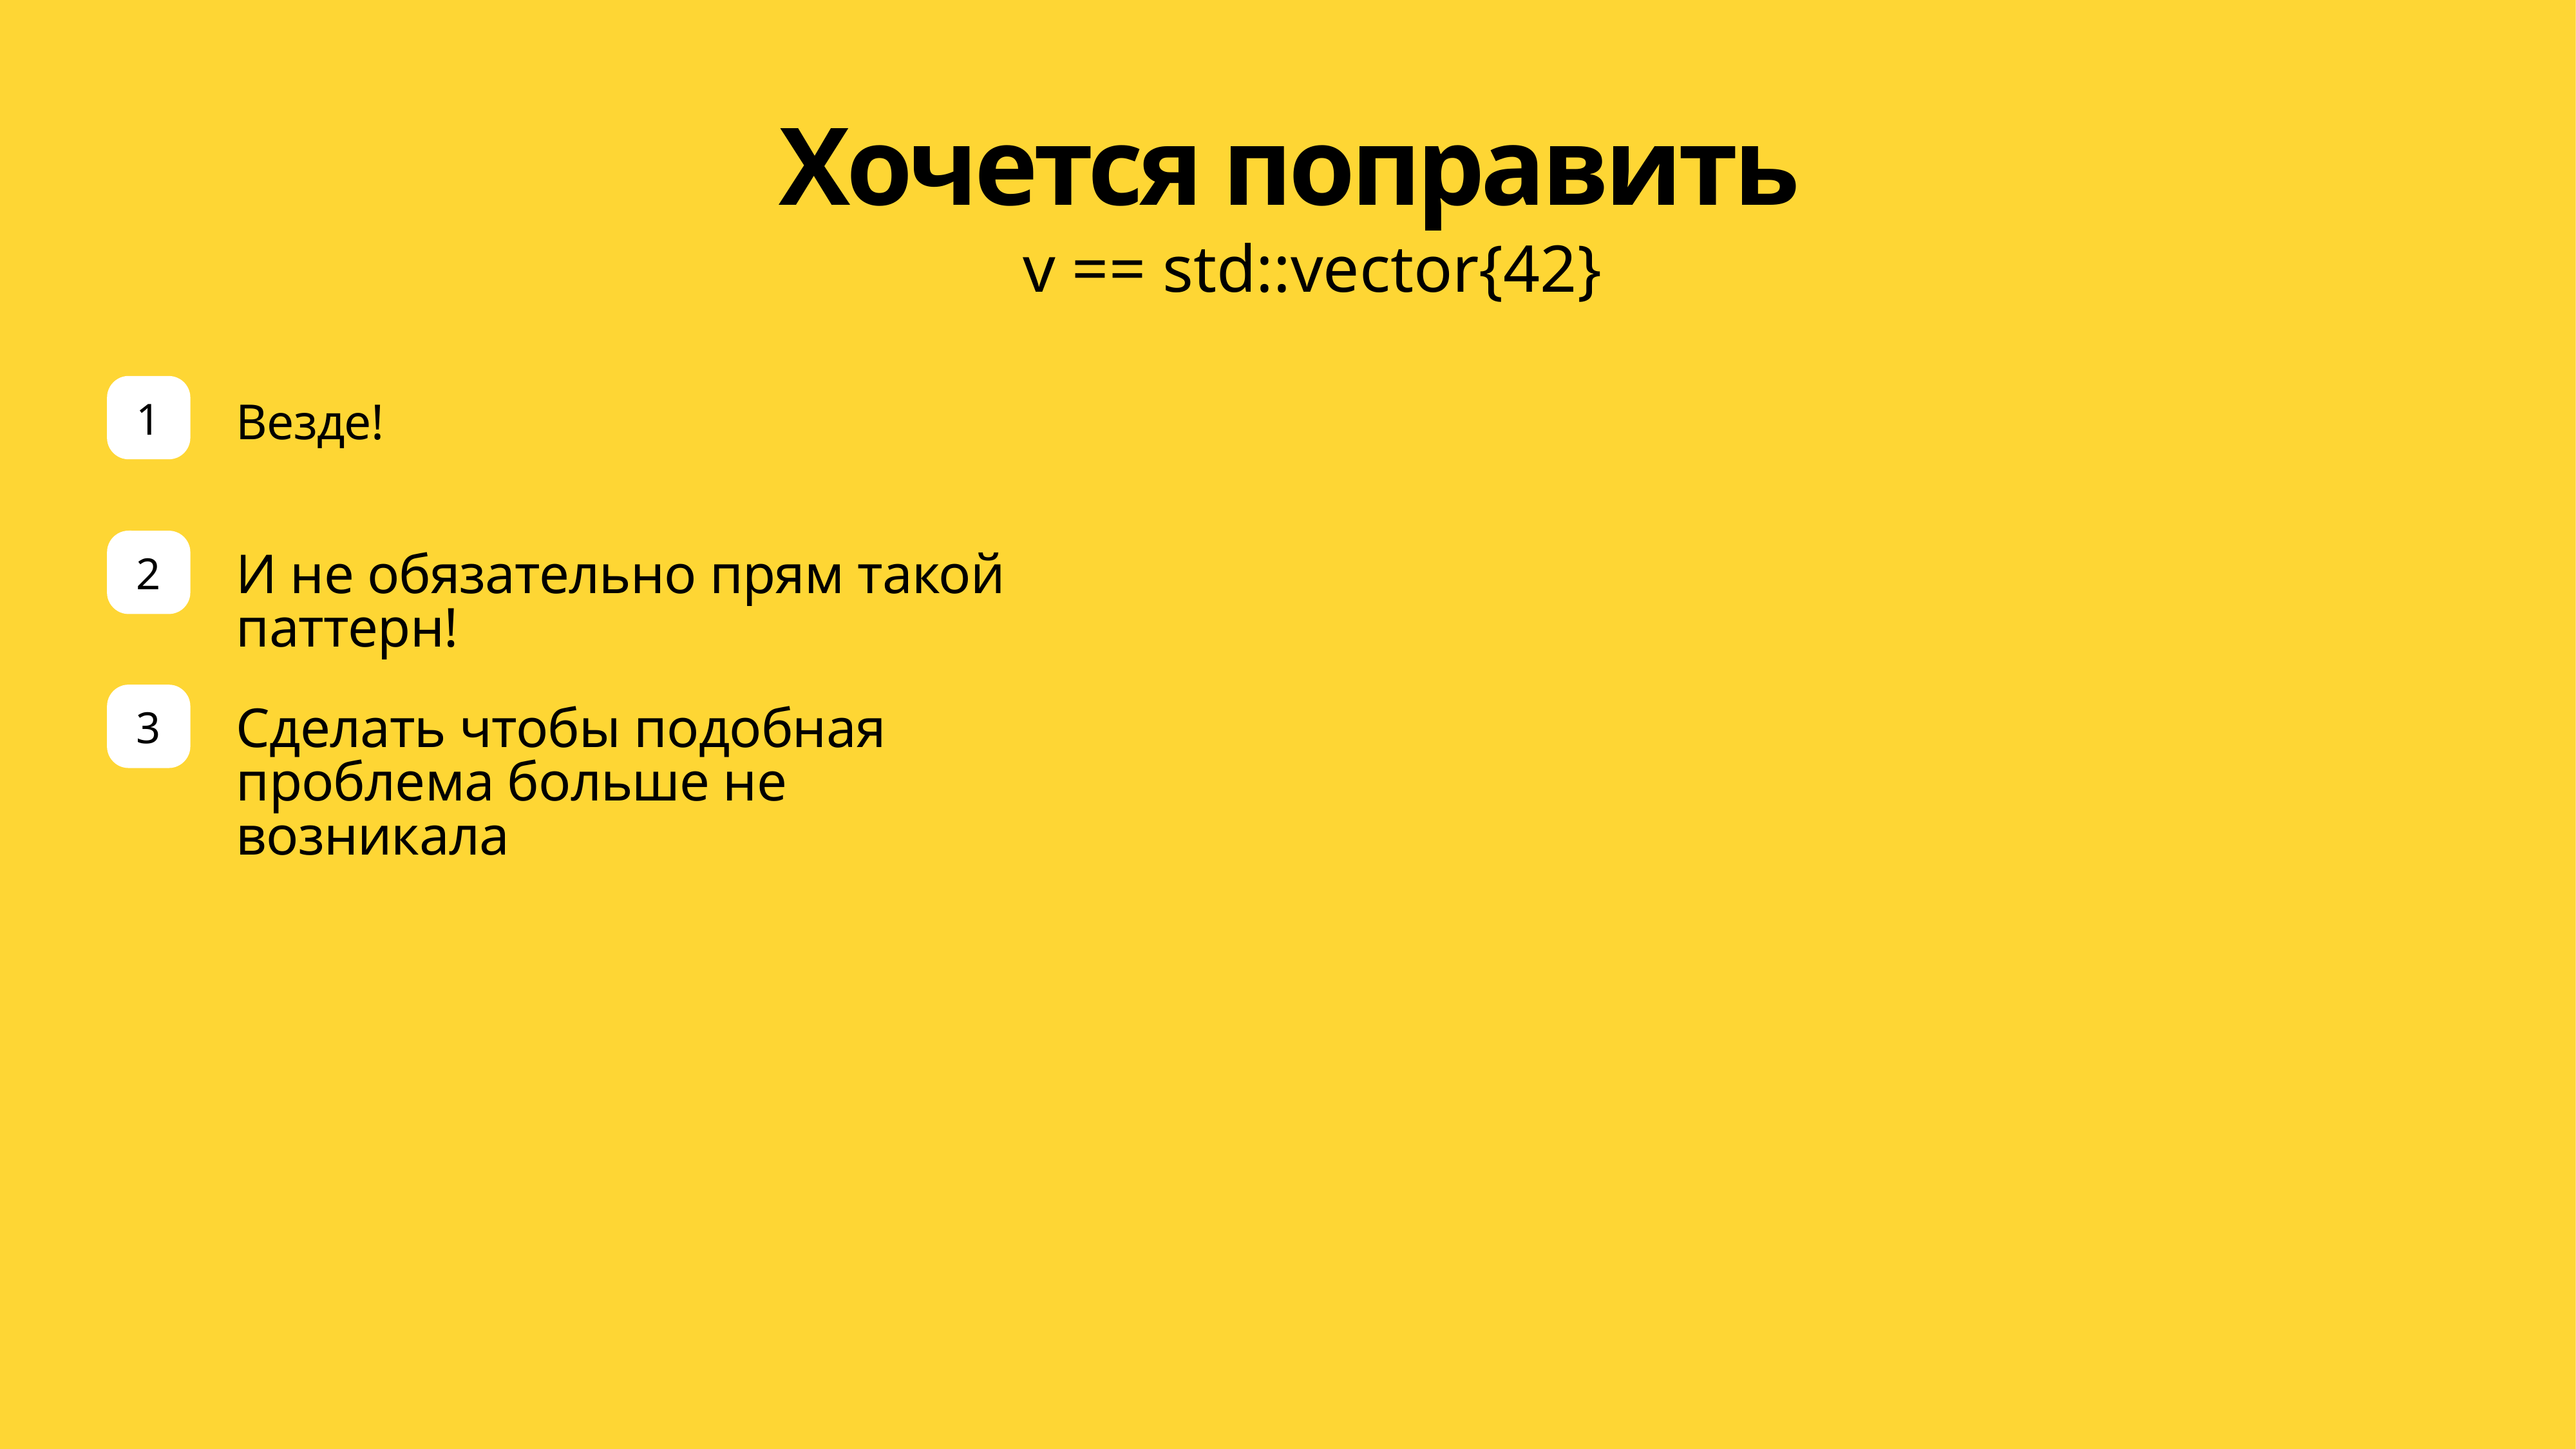

Хочется поправить
# v == std::vector{42}
1
Везде!
2
И не обязательно прям такой паттерн!
3
Сделать чтобы подобная проблема больше не возникала